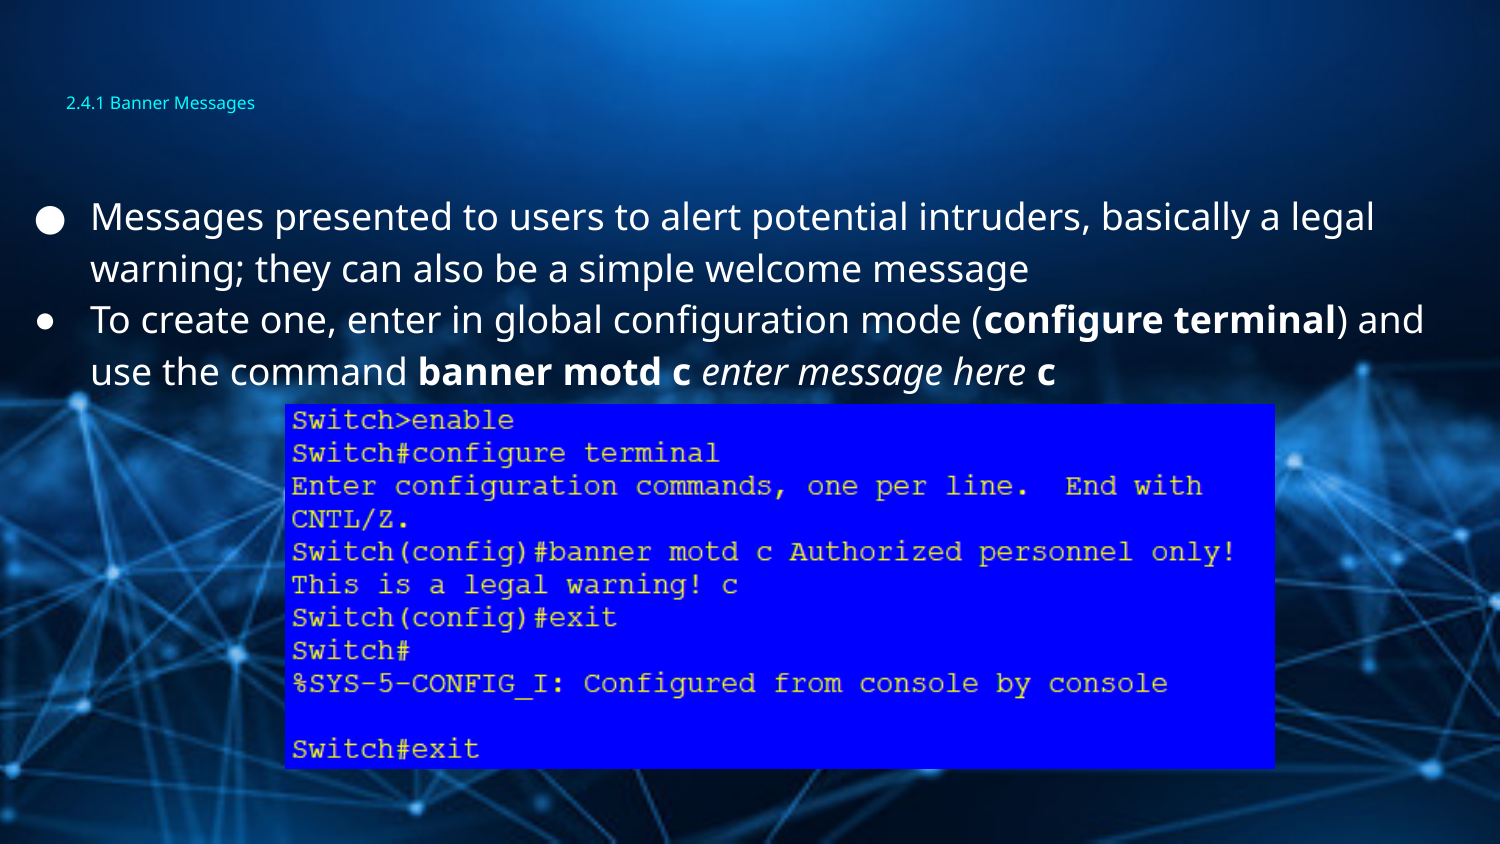

# 2.4.1 Banner Messages
Messages presented to users to alert potential intruders, basically a legal warning; they can also be a simple welcome message
To create one, enter in global configuration mode (configure terminal) and use the command banner motd c enter message here c